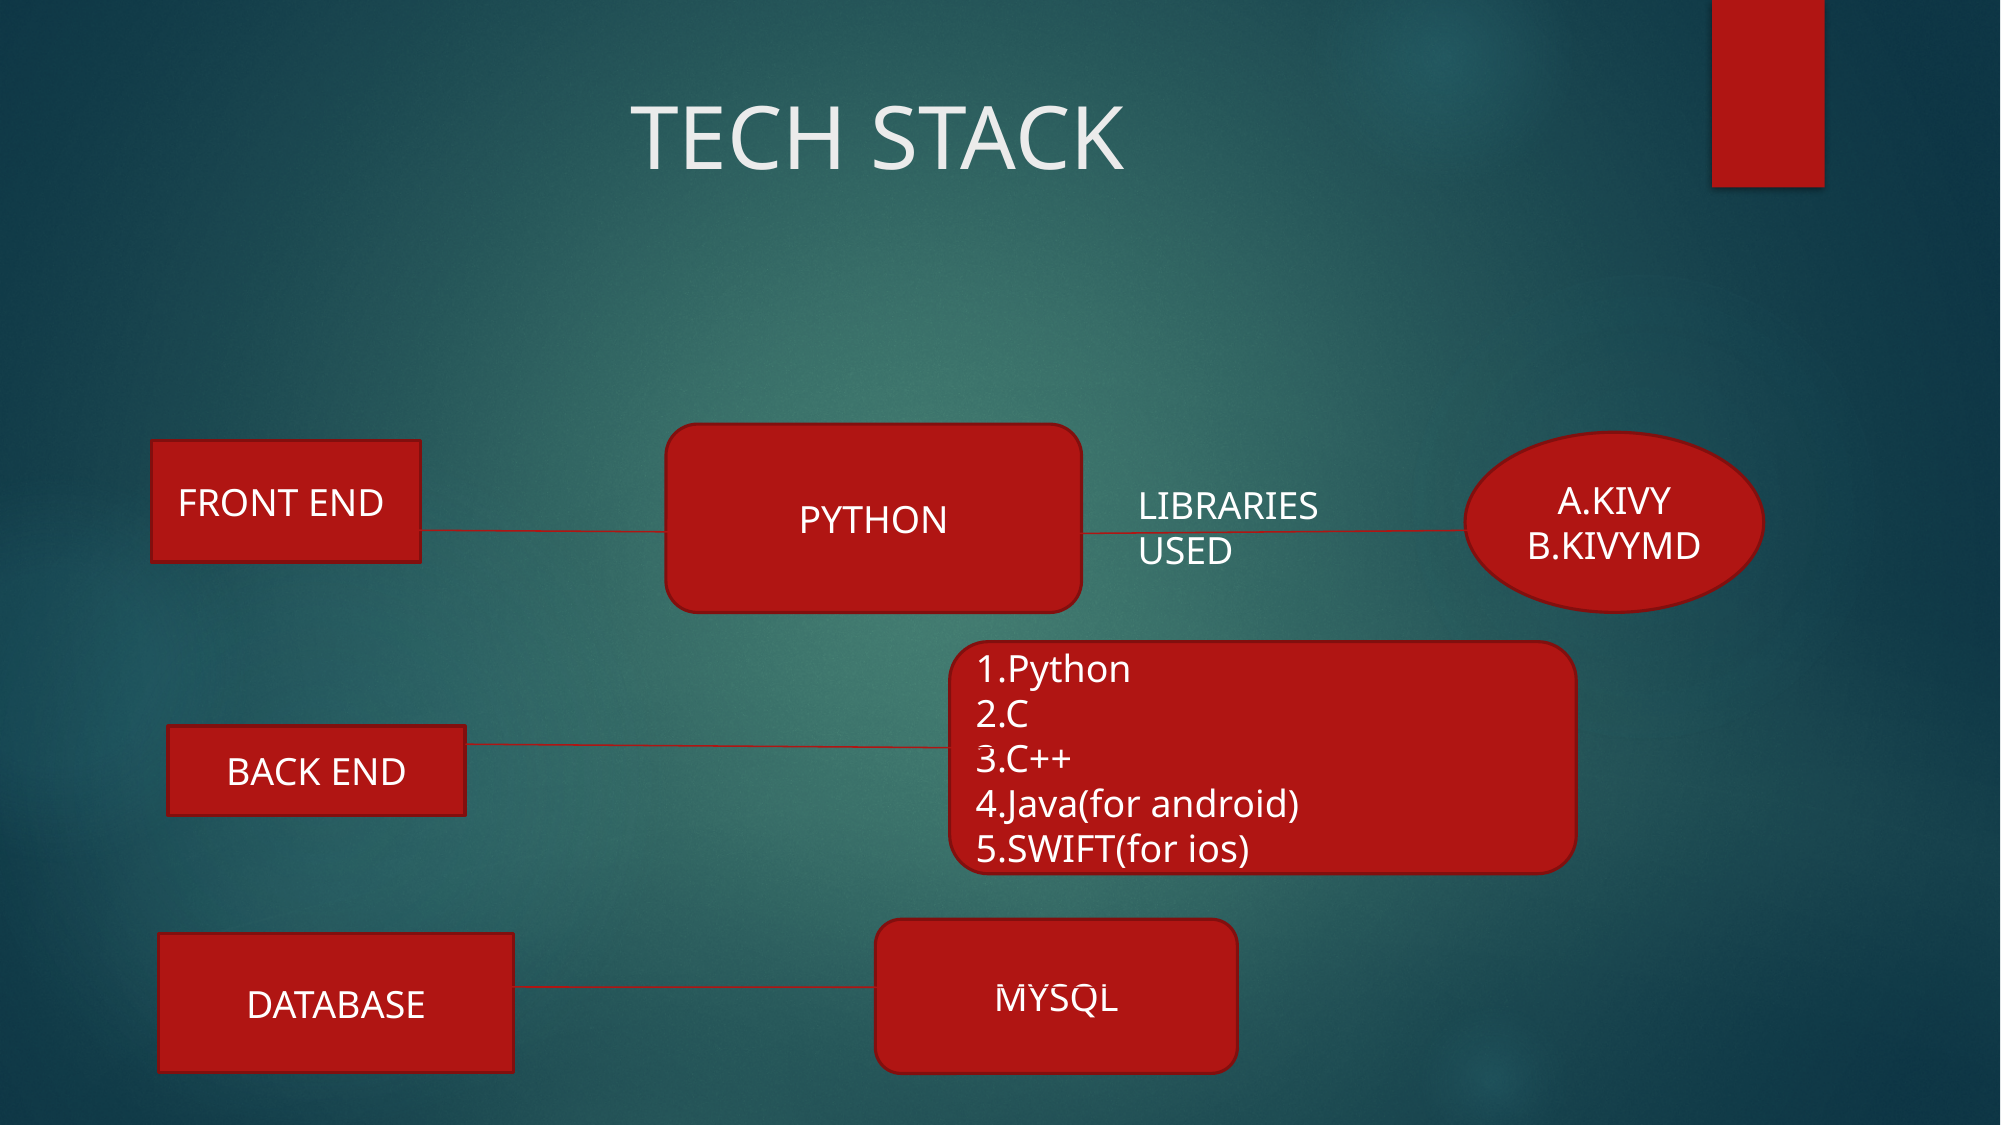

# TECH STACK
PYTHON
A.KIVY
B.KIVYMD
FRONT END
LIBRARIES USED
1.Python
2.C
3.C++
4.Java(for android)
5.SWIFT(for ios)
BACK END
MYSQL
DATABASE